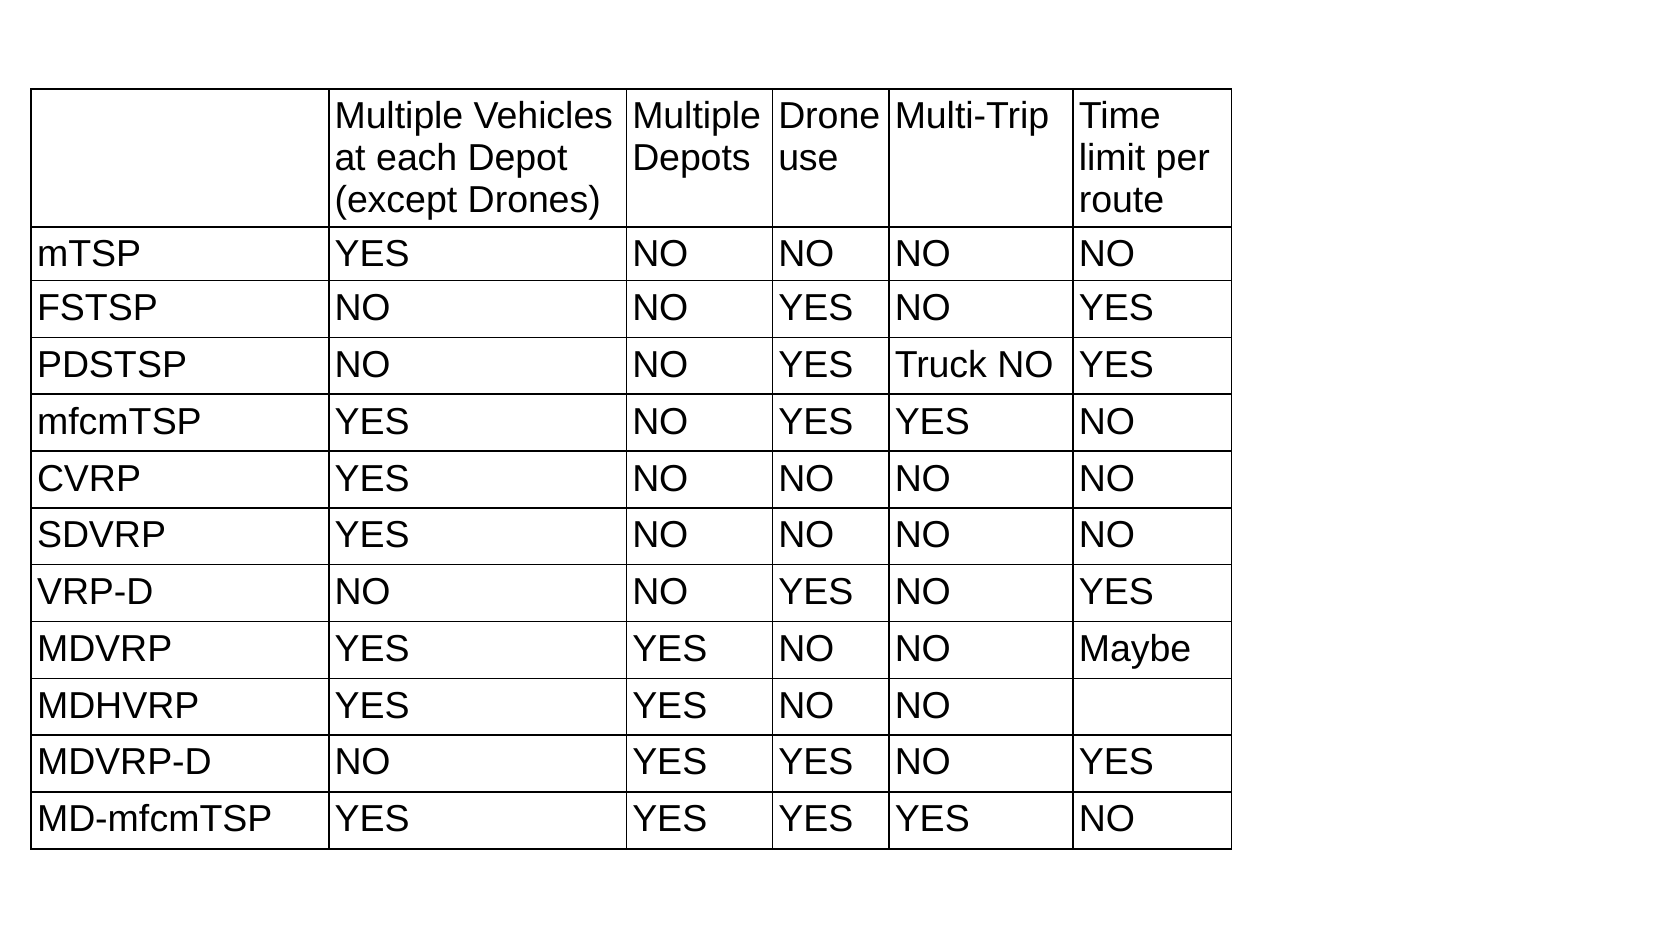

| | Multiple Vehicles at each Depot (except Drones) | Multiple Depots | Drone use | Multi-Trip | Time limit per route |
| --- | --- | --- | --- | --- | --- |
| mTSP | YES | NO | NO | NO | NO |
| FSTSP | NO | NO | YES | NO | YES |
| PDSTSP | NO | NO | YES | Truck NO | YES |
| mfcmTSP | YES | NO | YES | YES | NO |
| CVRP | YES | NO | NO | NO | NO |
| SDVRP | YES | NO | NO | NO | NO |
| VRP-D | NO | NO | YES | NO | YES |
| MDVRP | YES | YES | NO | NO | Maybe |
| MDHVRP | YES | YES | NO | NO | |
| MDVRP-D | NO | YES | YES | NO | YES |
| MD-mfcmTSP | YES | YES | YES | YES | NO |